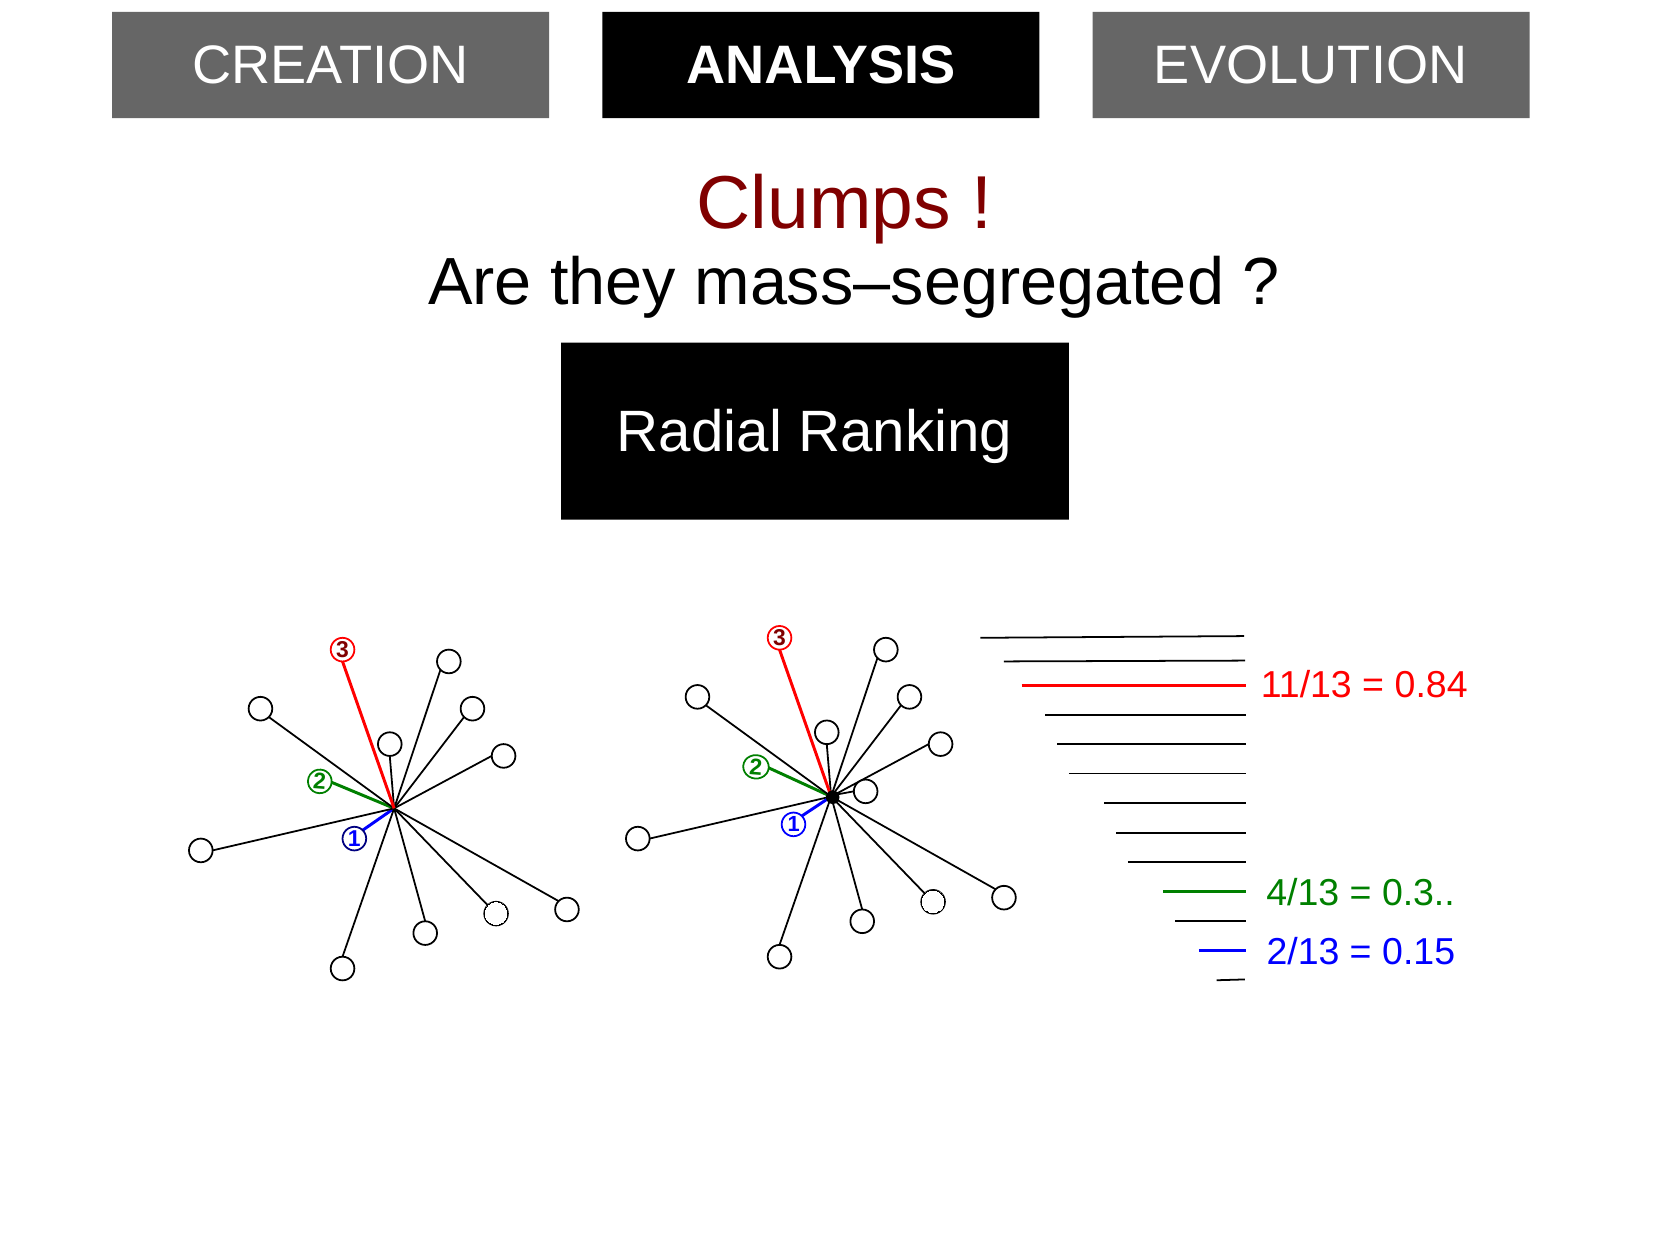

CREATION
ANALYSIS
EVOLUTION
Clumps !
Are they mass–segregated ?
Radial Ranking
3
3
11/13 = 0.84
2
2
1
1
4/13 = 0.3..
2/13 = 0.15